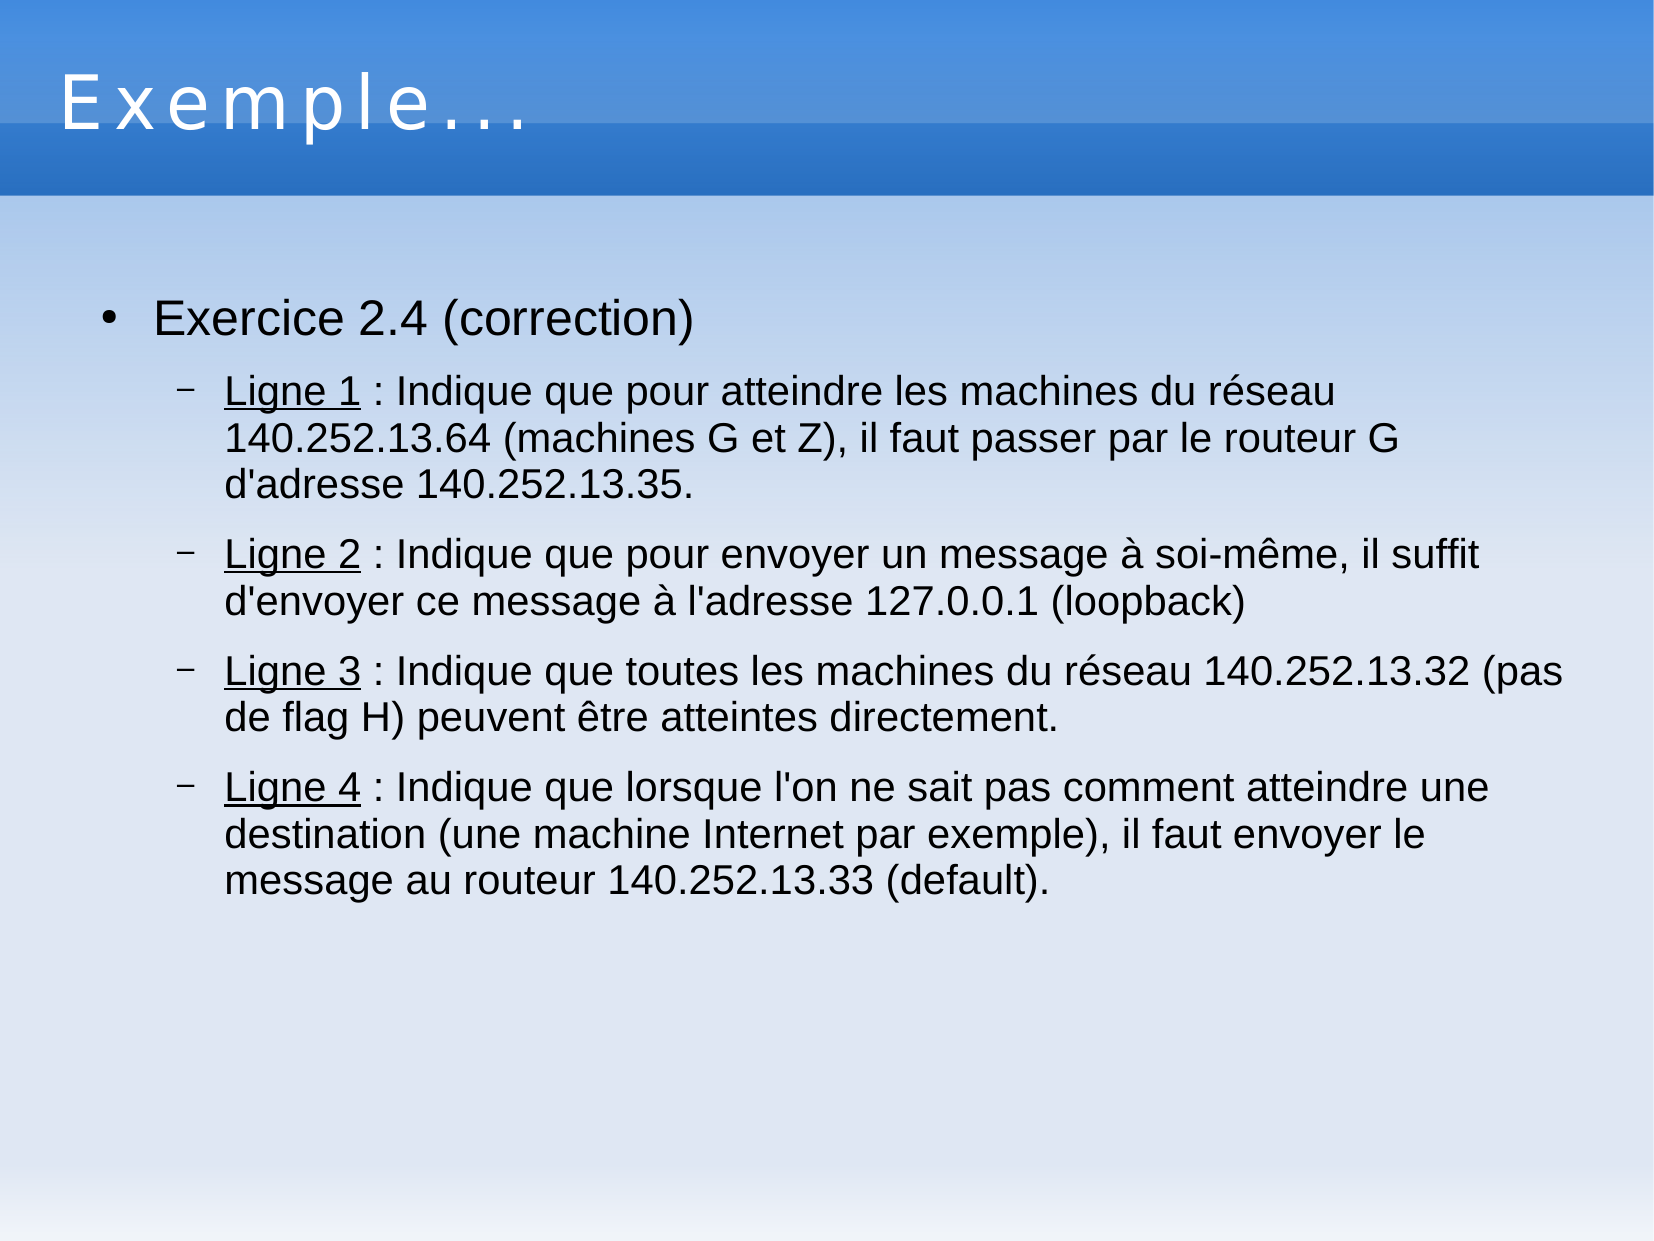

# Exemple...
Exercice 2.4 (correction)
Ligne 1 : Indique que pour atteindre les machines du réseau 140.252.13.64 (machines G et Z), il faut passer par le routeur G d'adresse 140.252.13.35.
Ligne 2 : Indique que pour envoyer un message à soi-même, il suffit d'envoyer ce message à l'adresse 127.0.0.1 (loopback)
Ligne 3 : Indique que toutes les machines du réseau 140.252.13.32 (pas de flag H) peuvent être atteintes directement.
Ligne 4 : Indique que lorsque l'on ne sait pas comment atteindre une destination (une machine Internet par exemple), il faut envoyer le message au routeur 140.252.13.33 (default).